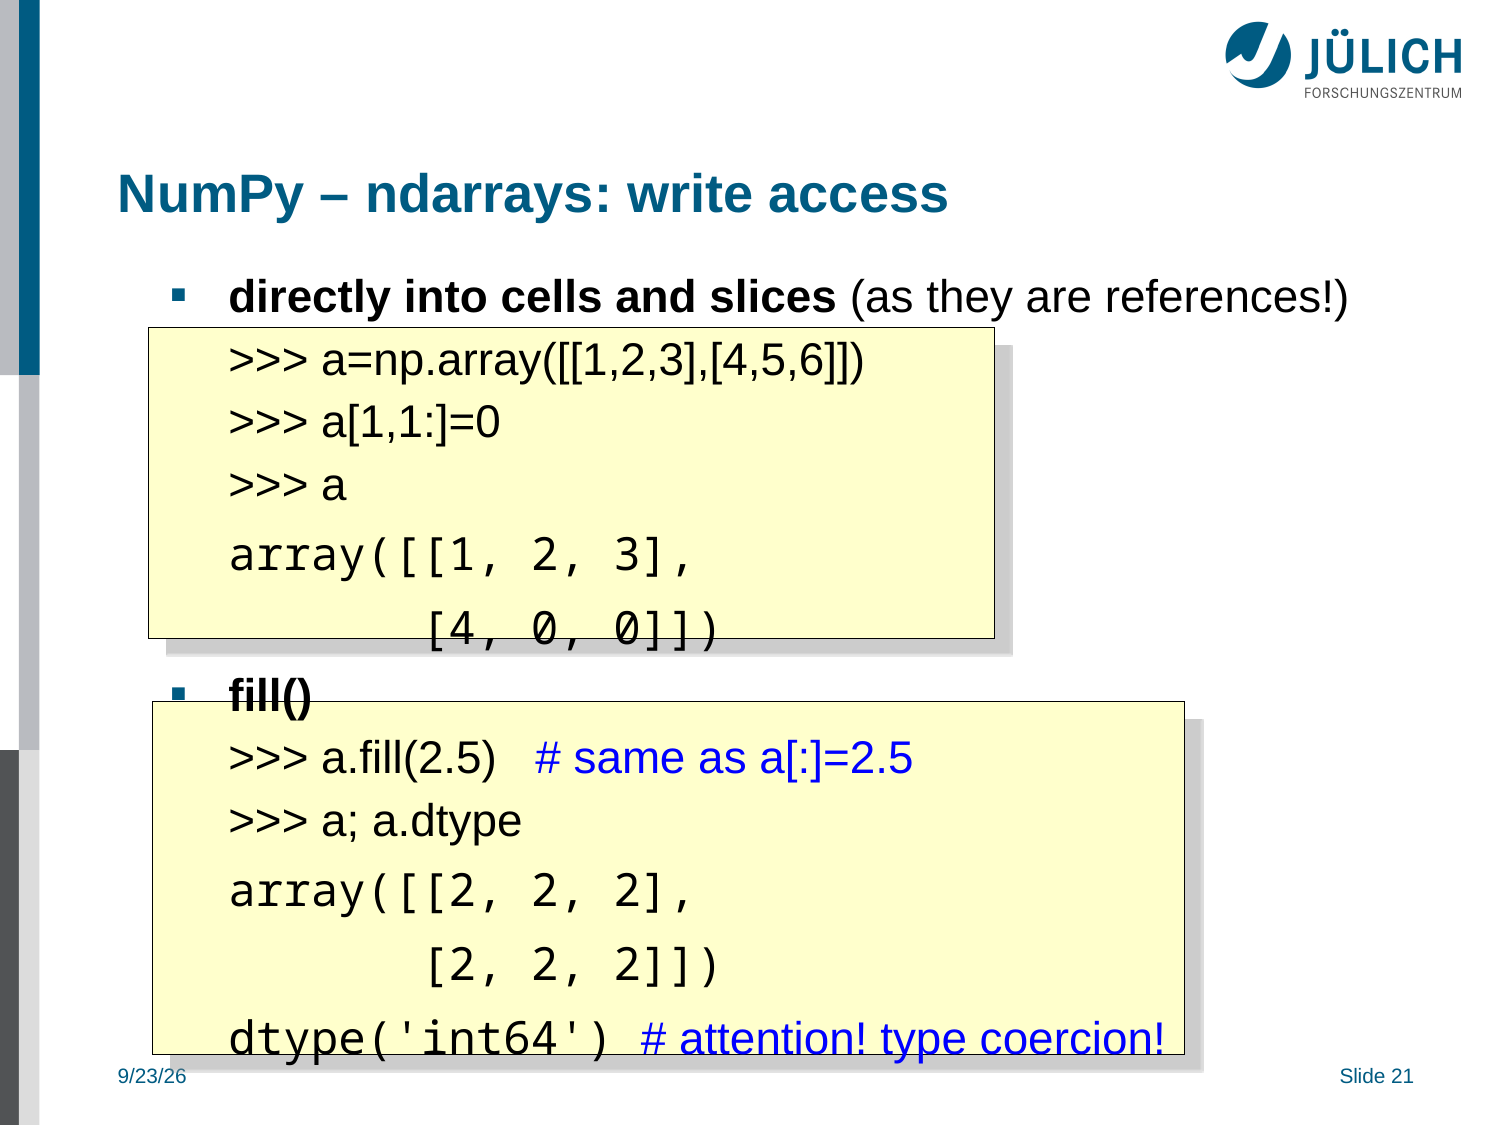

# NumPy – ndarrays: write access
directly into cells and slices (as they are references!)
>>> a=np.array([[1,2,3],[4,5,6]])
>>> a[1,1:]=0
>>> a
array([[1, 2, 3],
 [4, 0, 0]])
fill()
>>> a.fill(2.5) # same as a[:]=2.5
>>> a; a.dtype
array([[2, 2, 2],
 [2, 2, 2]])
dtype('int64') # attention! type coercion!